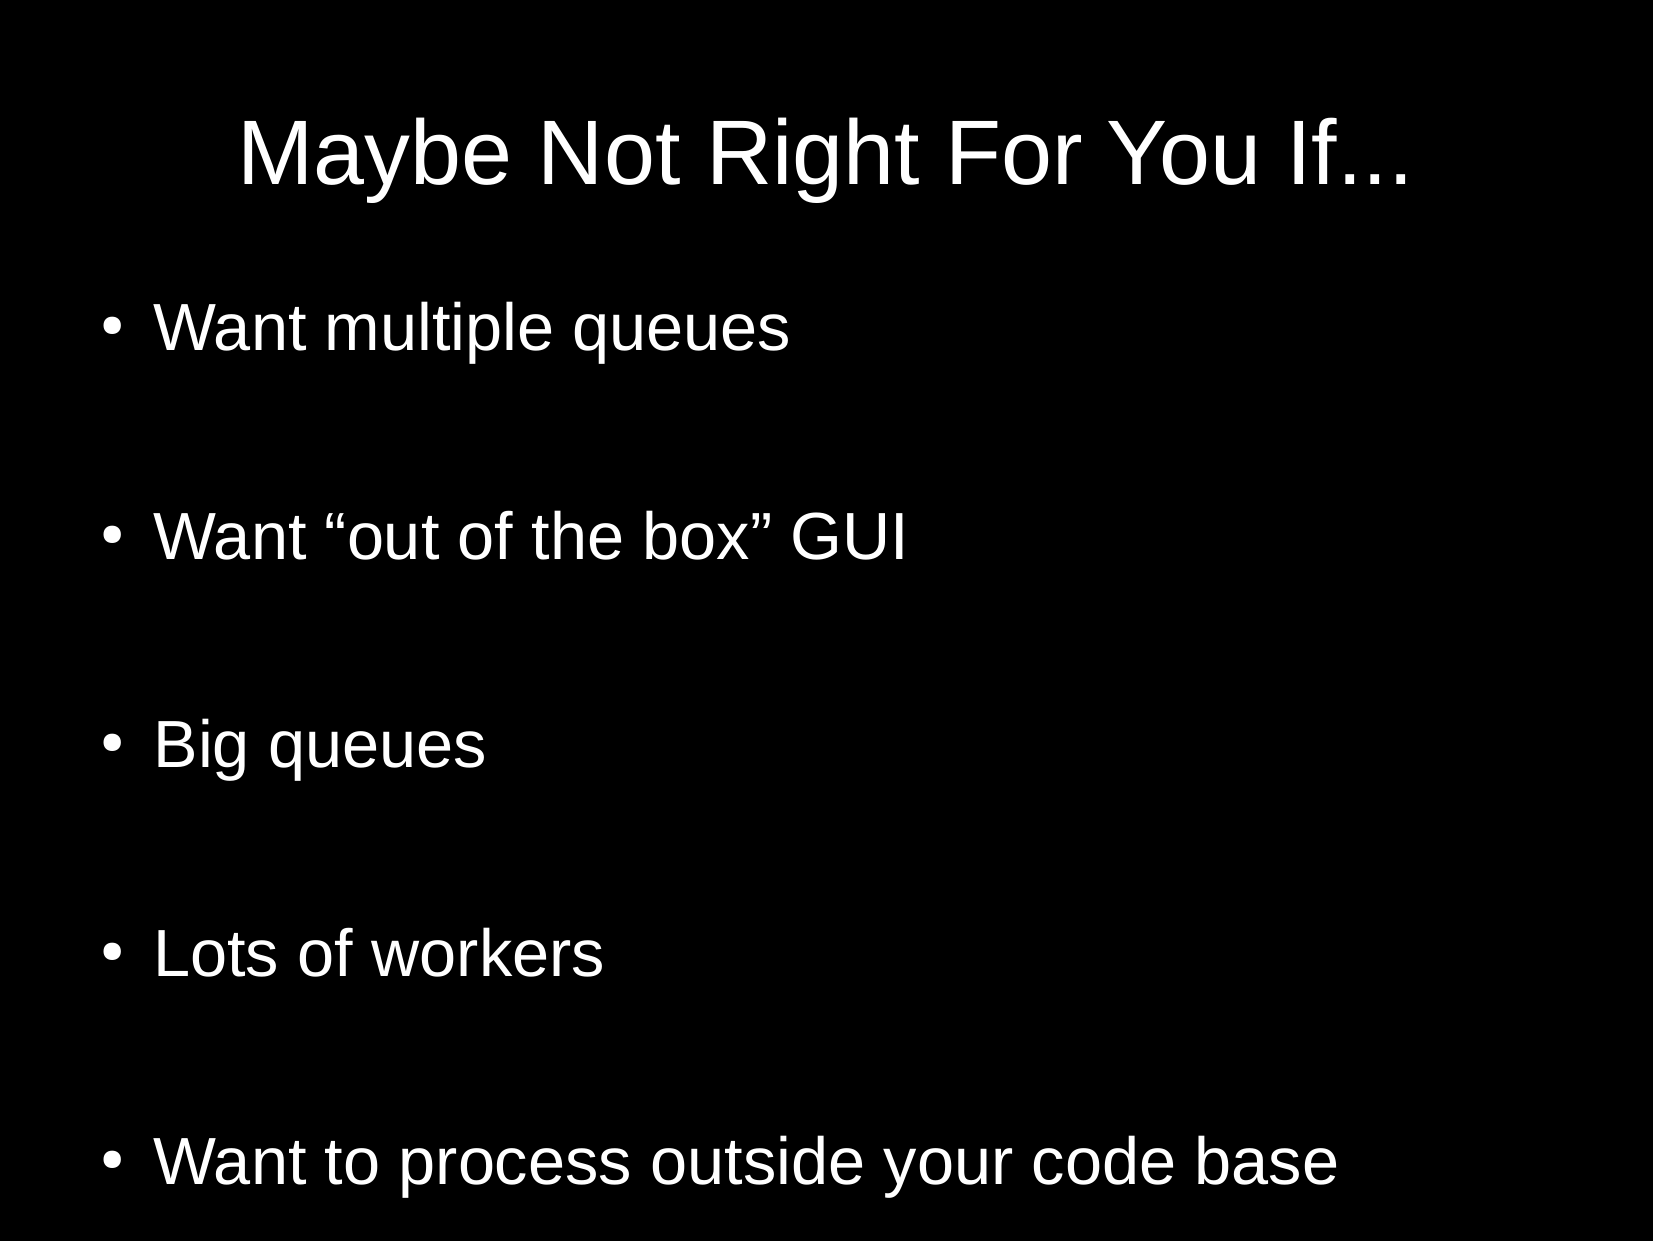

# Maybe Not Right For You If...
Want multiple queues
Want “out of the box” GUI
Big queues
Lots of workers
Want to process outside your code base